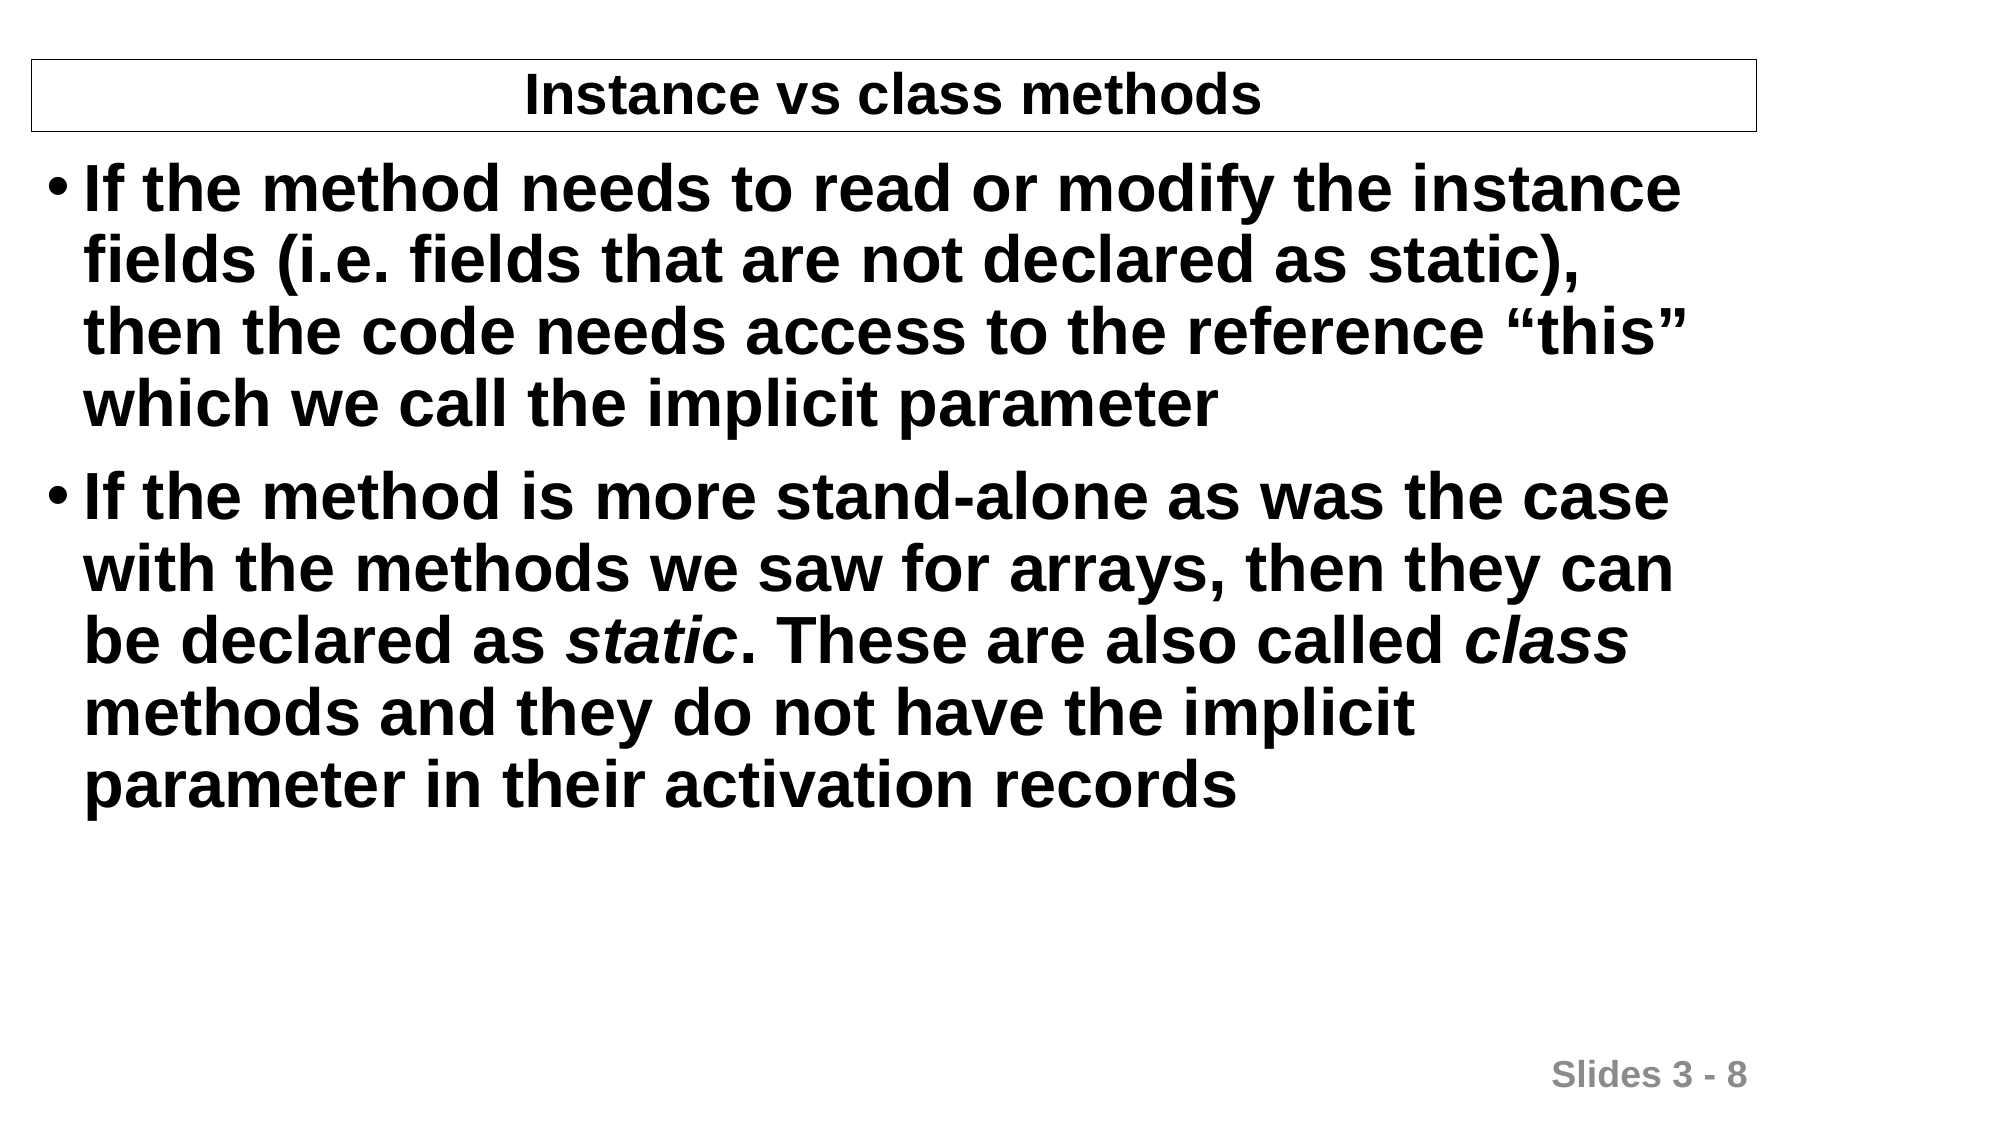

# Instance vs class methods
If the method needs to read or modify the instance fields (i.e. fields that are not declared as static), then the code needs access to the reference “this” which we call the implicit parameter
If the method is more stand-alone as was the case with the methods we saw for arrays, then they can be declared as static. These are also called class methods and they do not have the implicit parameter in their activation records
Slides 3 -